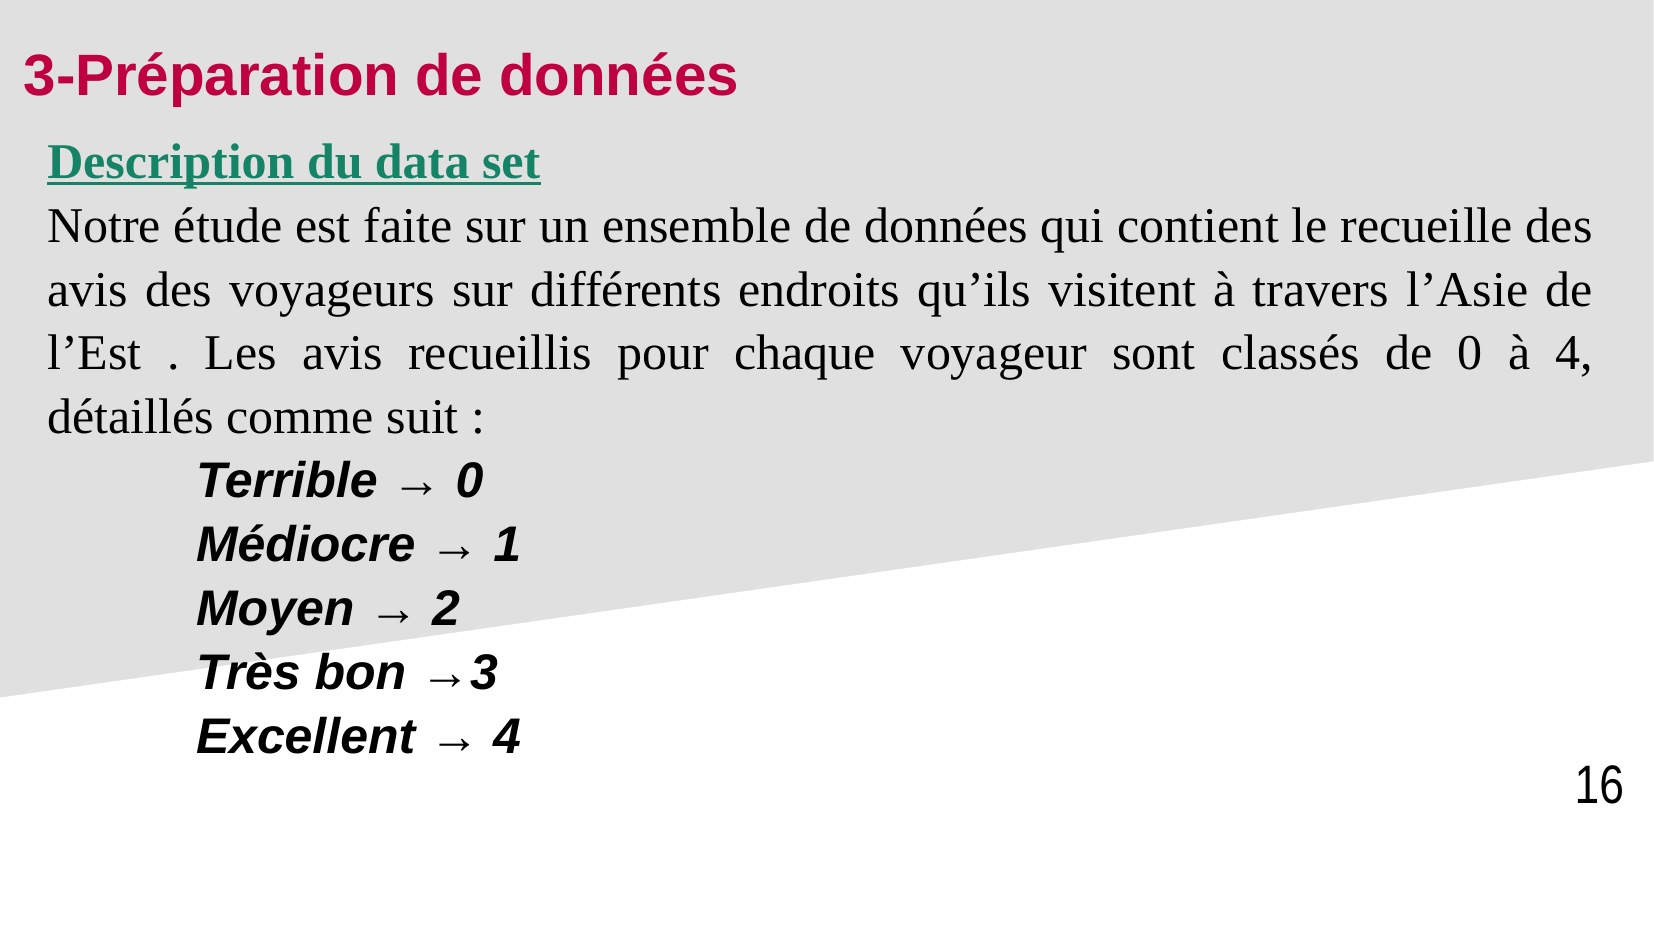

# 3-Préparation de données
Description du data set
Notre étude est faite sur un ensemble de données qui contient le recueille des avis des voyageurs sur différents endroits qu’ils visitent à travers l’Asie de l’Est . Les avis recueillis pour chaque voyageur sont classés de 0 à 4, détaillés comme suit :
	Terrible → 0
	Médiocre → 1
	Moyen → 2
	Très bon →3
	Excellent → 4
16